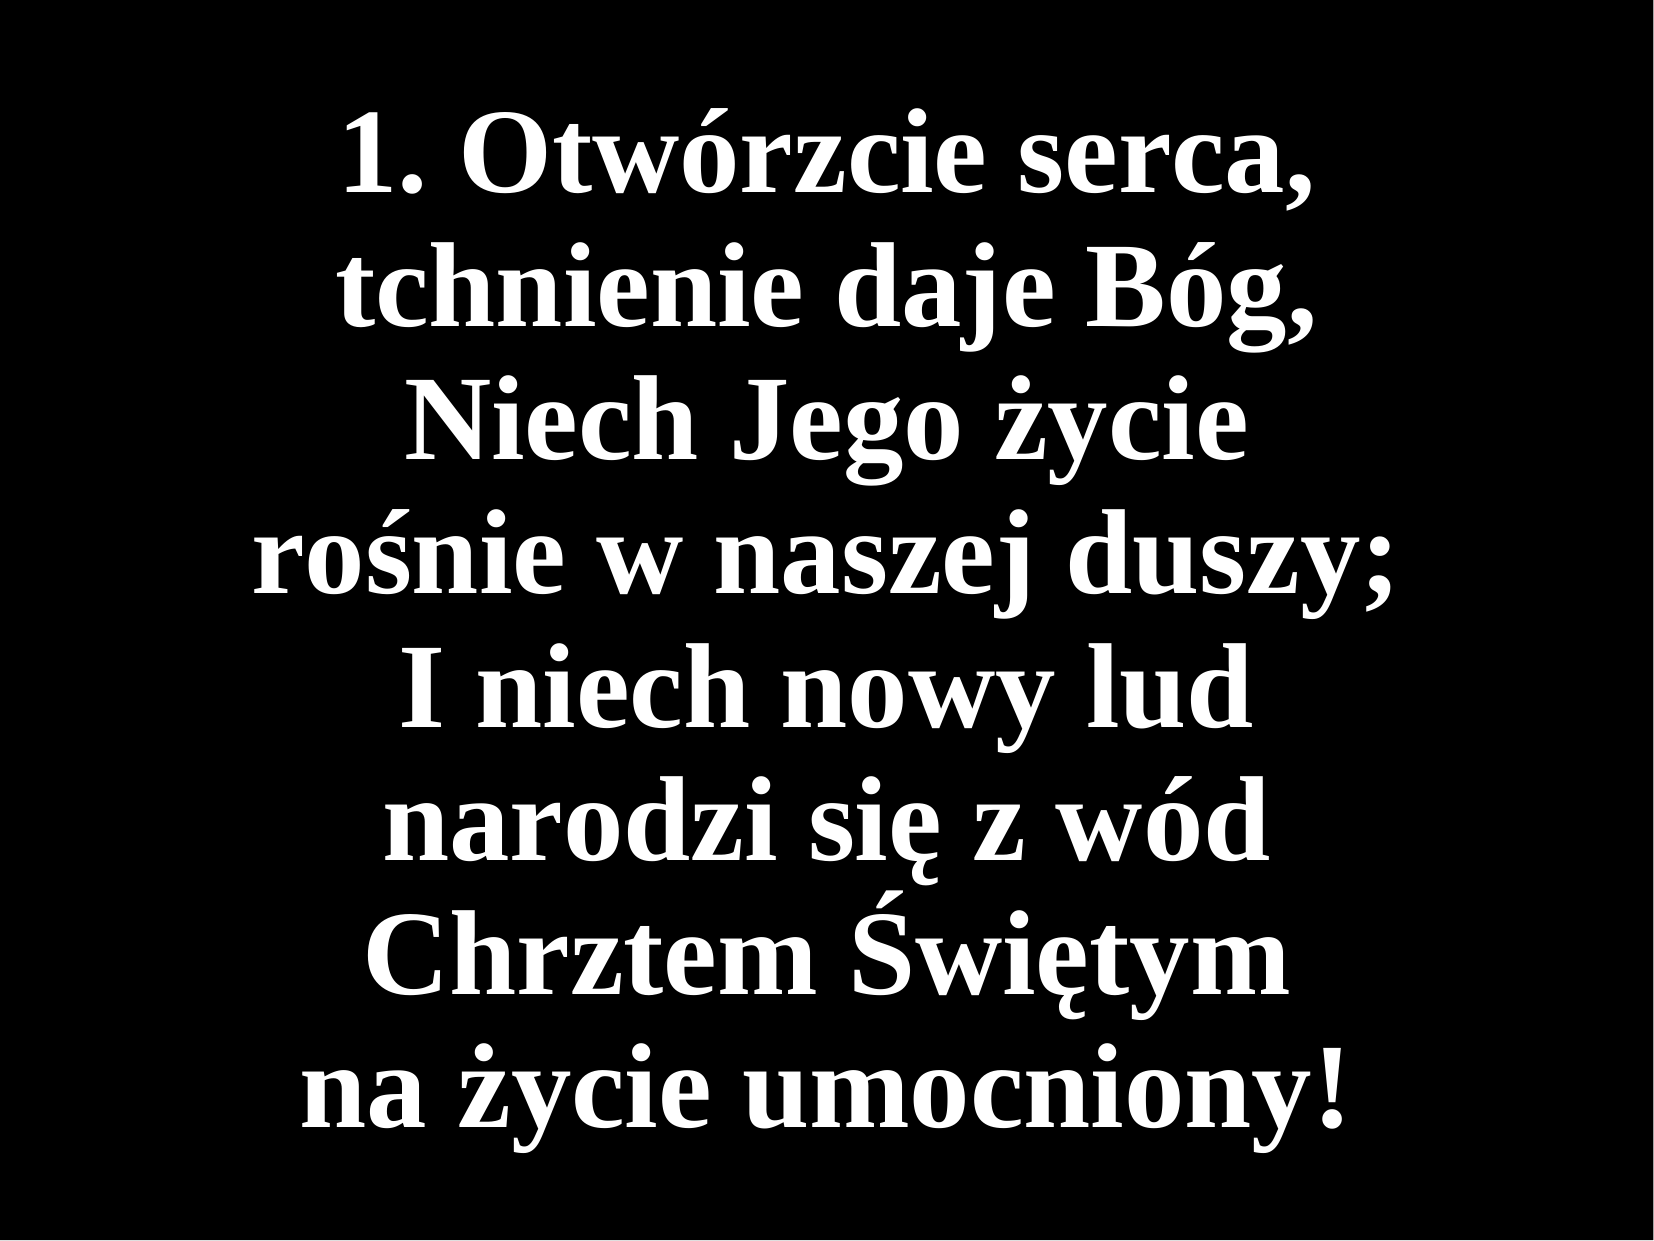

# 1. Otwórzcie serca, tchnienie daje Bóg, Niech Jego życie rośnie w naszej duszy; I niech nowy lud narodzi się z wód Chrztem Świętym na życie umocniony!